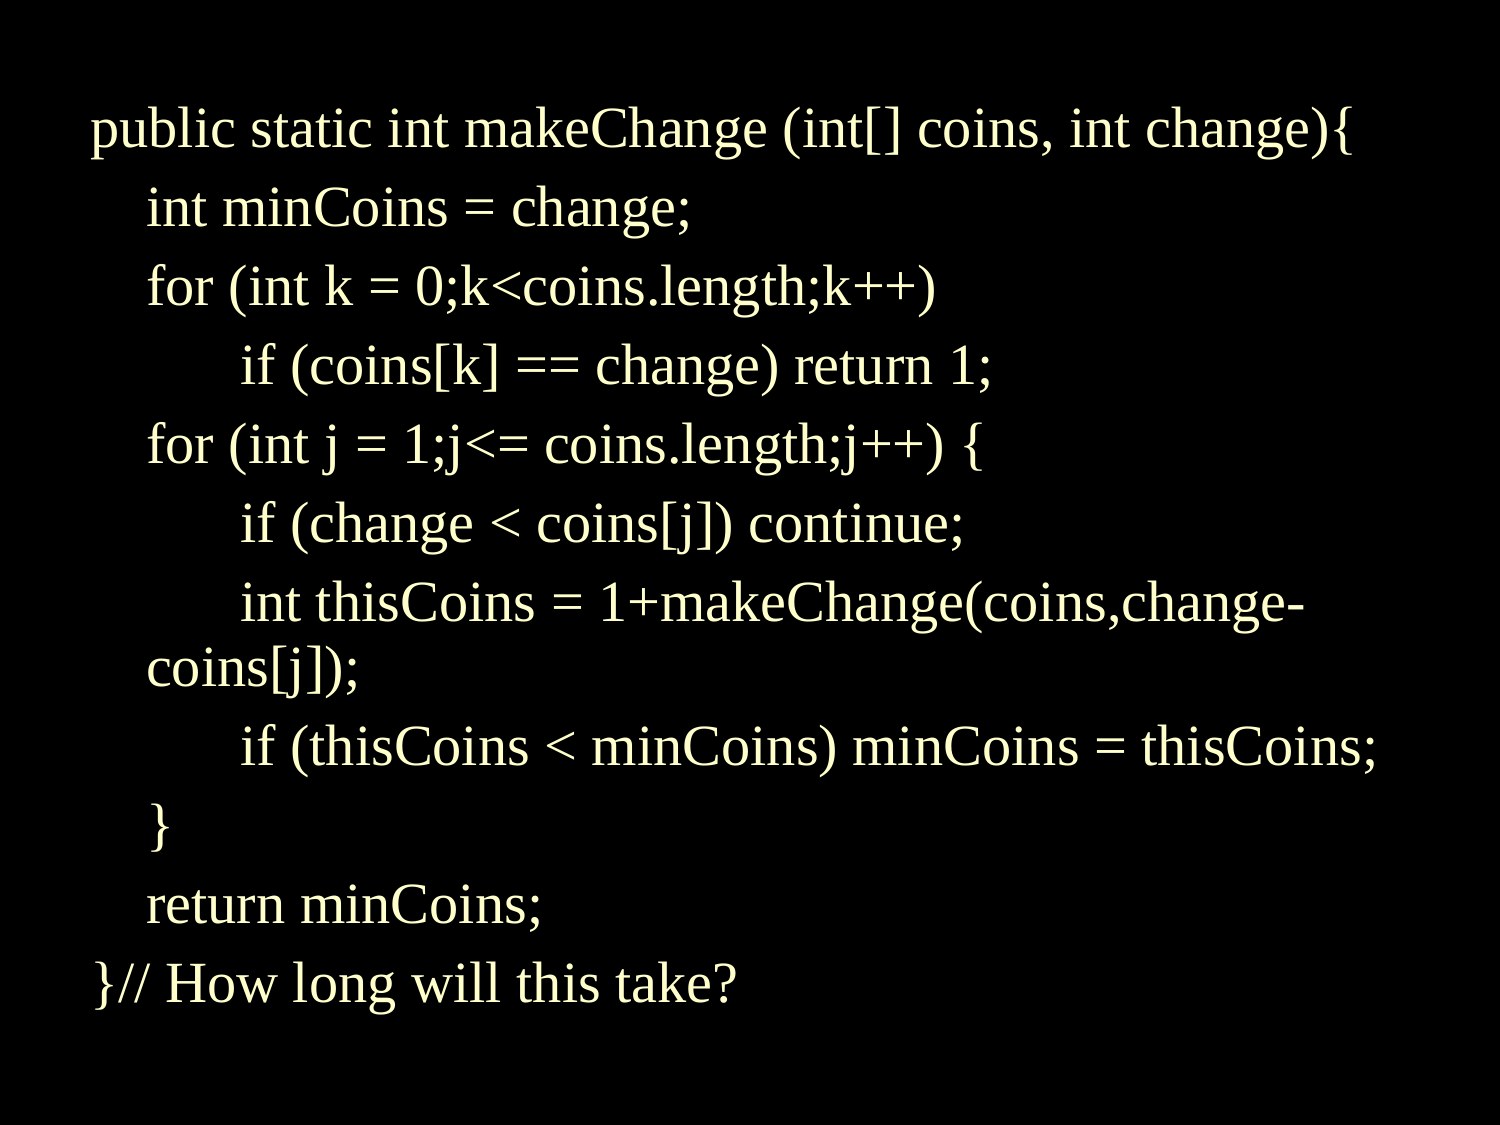

# public static int makeChange (int[] coins, int change){
	int minCoins = change;
	for (int k = 0;k<coins.length;k++)
		if (coins[k] == change) return 1;
	for (int j = 1;j<= coins.length;j++) {
		if (change < coins[j]) continue;
		int thisCoins = 1+makeChange(coins,change-coins[j]);
		if (thisCoins < minCoins) minCoins = thisCoins;
	}
	return minCoins;
}// How long will this take?